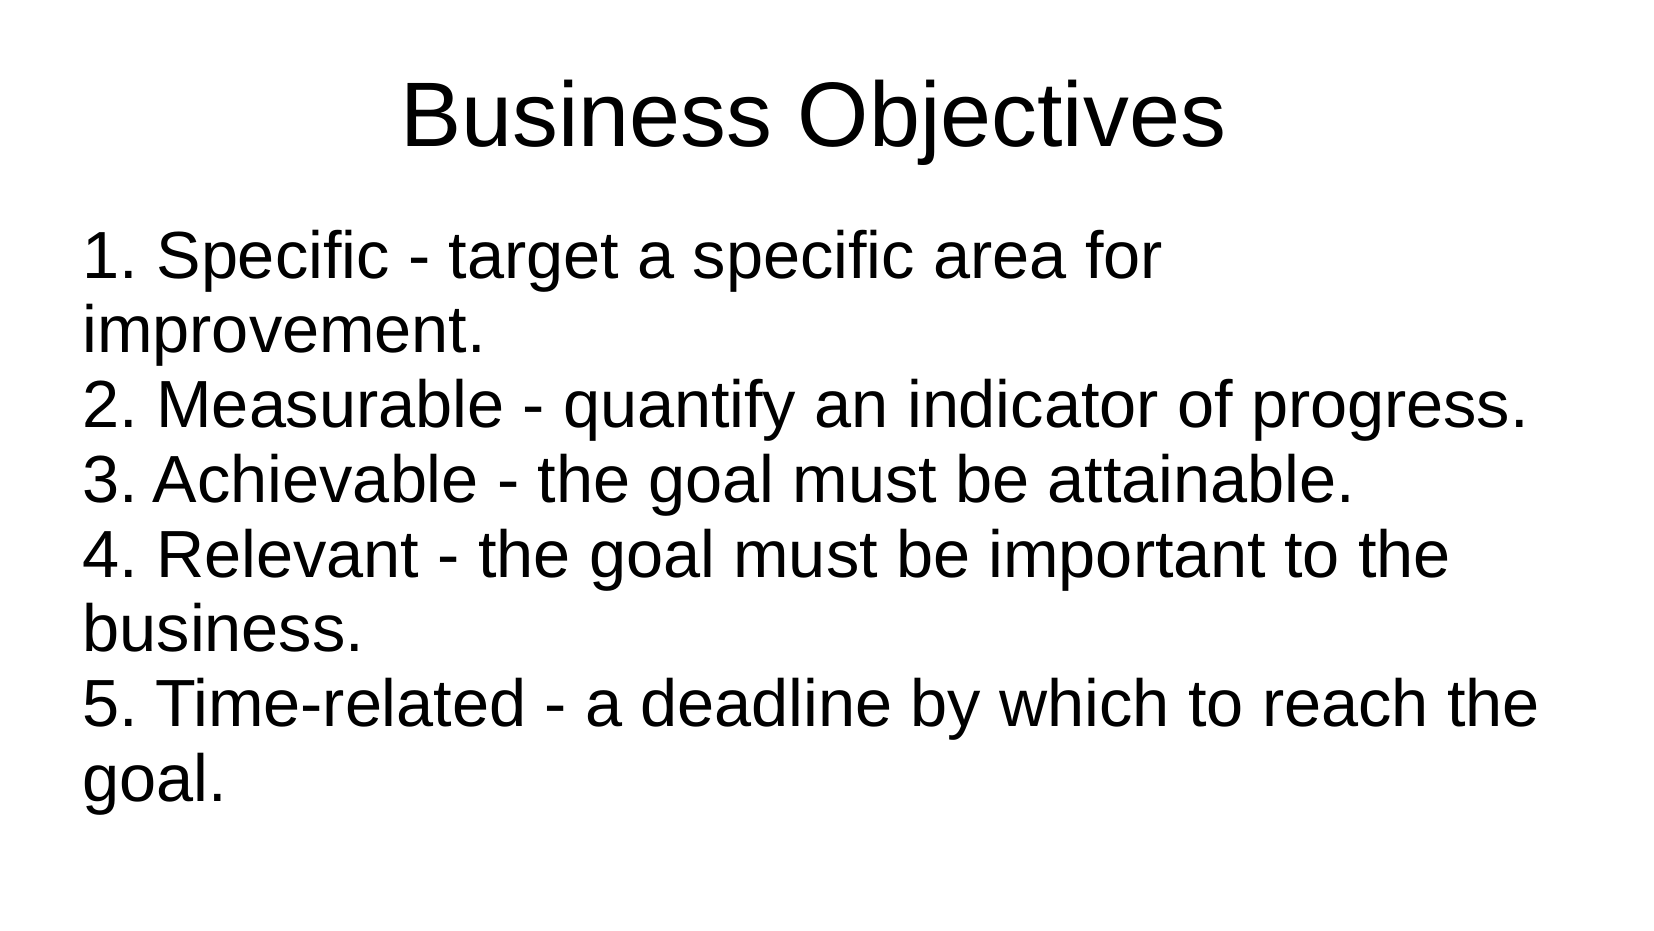

# Business Objectives
1. Specific - target a specific area for improvement.
2. Measurable - quantify an indicator of progress.
3. Achievable - the goal must be attainable.
4. Relevant - the goal must be important to the business.
5. Time-related - a deadline by which to reach the goal.